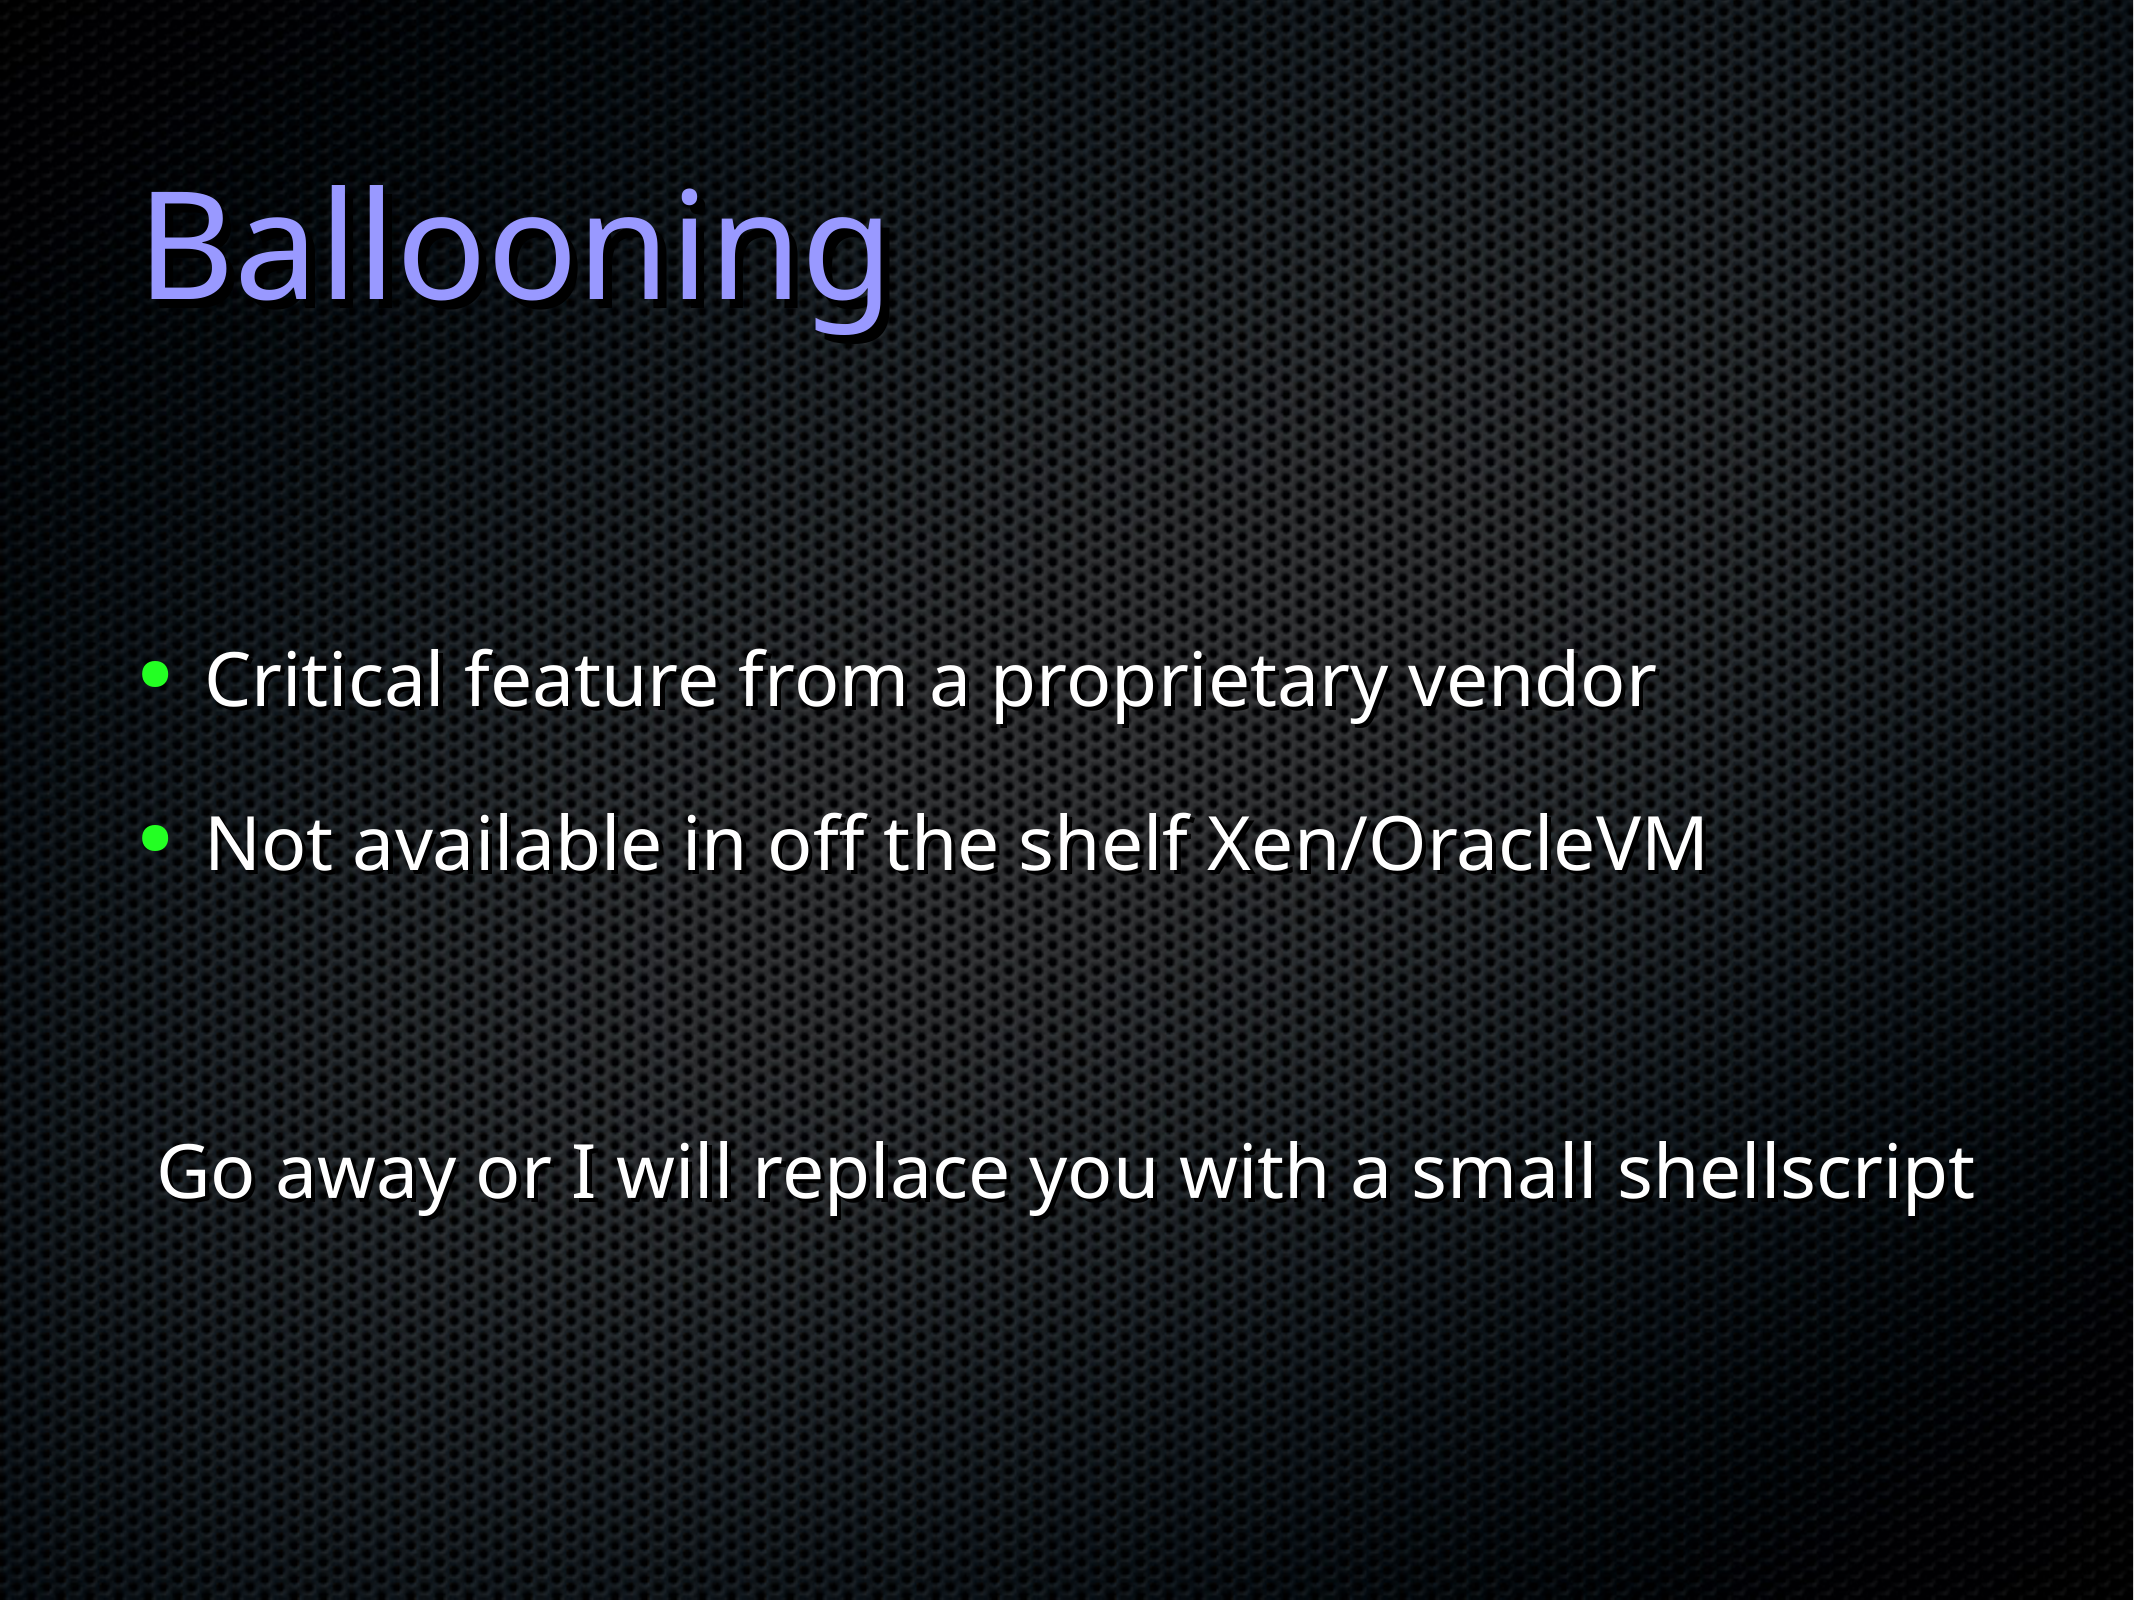

# Ballooning
Critical feature from a proprietary vendor
Not available in off the shelf Xen/OracleVM
Go away or I will replace you with a small shellscript